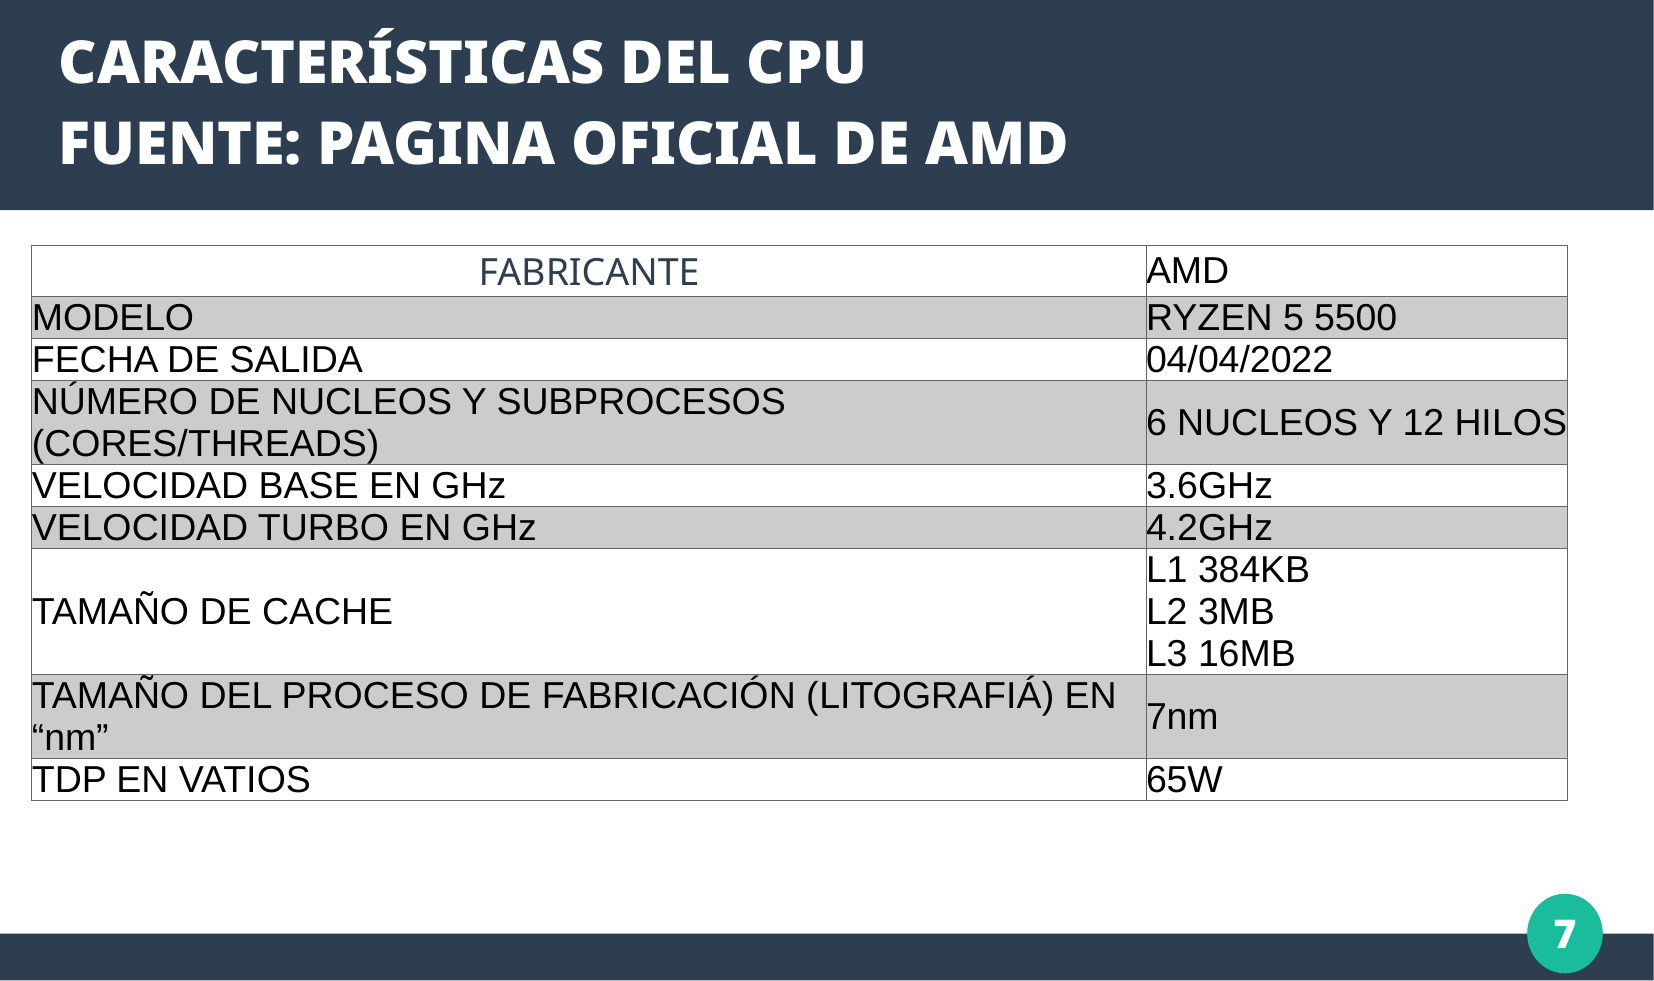

# CARACTERÍSTICAS DEL CPU FUENTE: PAGINA OFICIAL DE AMD
| FABRICANTE | AMD |
| --- | --- |
| MODELO | RYZEN 5 5500 |
| FECHA DE SALIDA | 04/04/2022 |
| NÚMERO DE NUCLEOS Y SUBPROCESOS (CORES/THREADS) | 6 NUCLEOS Y 12 HILOS |
| VELOCIDAD BASE EN GHz | 3.6GHz |
| VELOCIDAD TURBO EN GHz | 4.2GHz |
| TAMAÑO DE CACHE | L1 384KB L2 3MB L3 16MB |
| TAMAÑO DEL PROCESO DE FABRICACIÓN (LITOGRAFIÁ) EN “nm” | 7nm |
| TDP EN VATIOS | 65W |